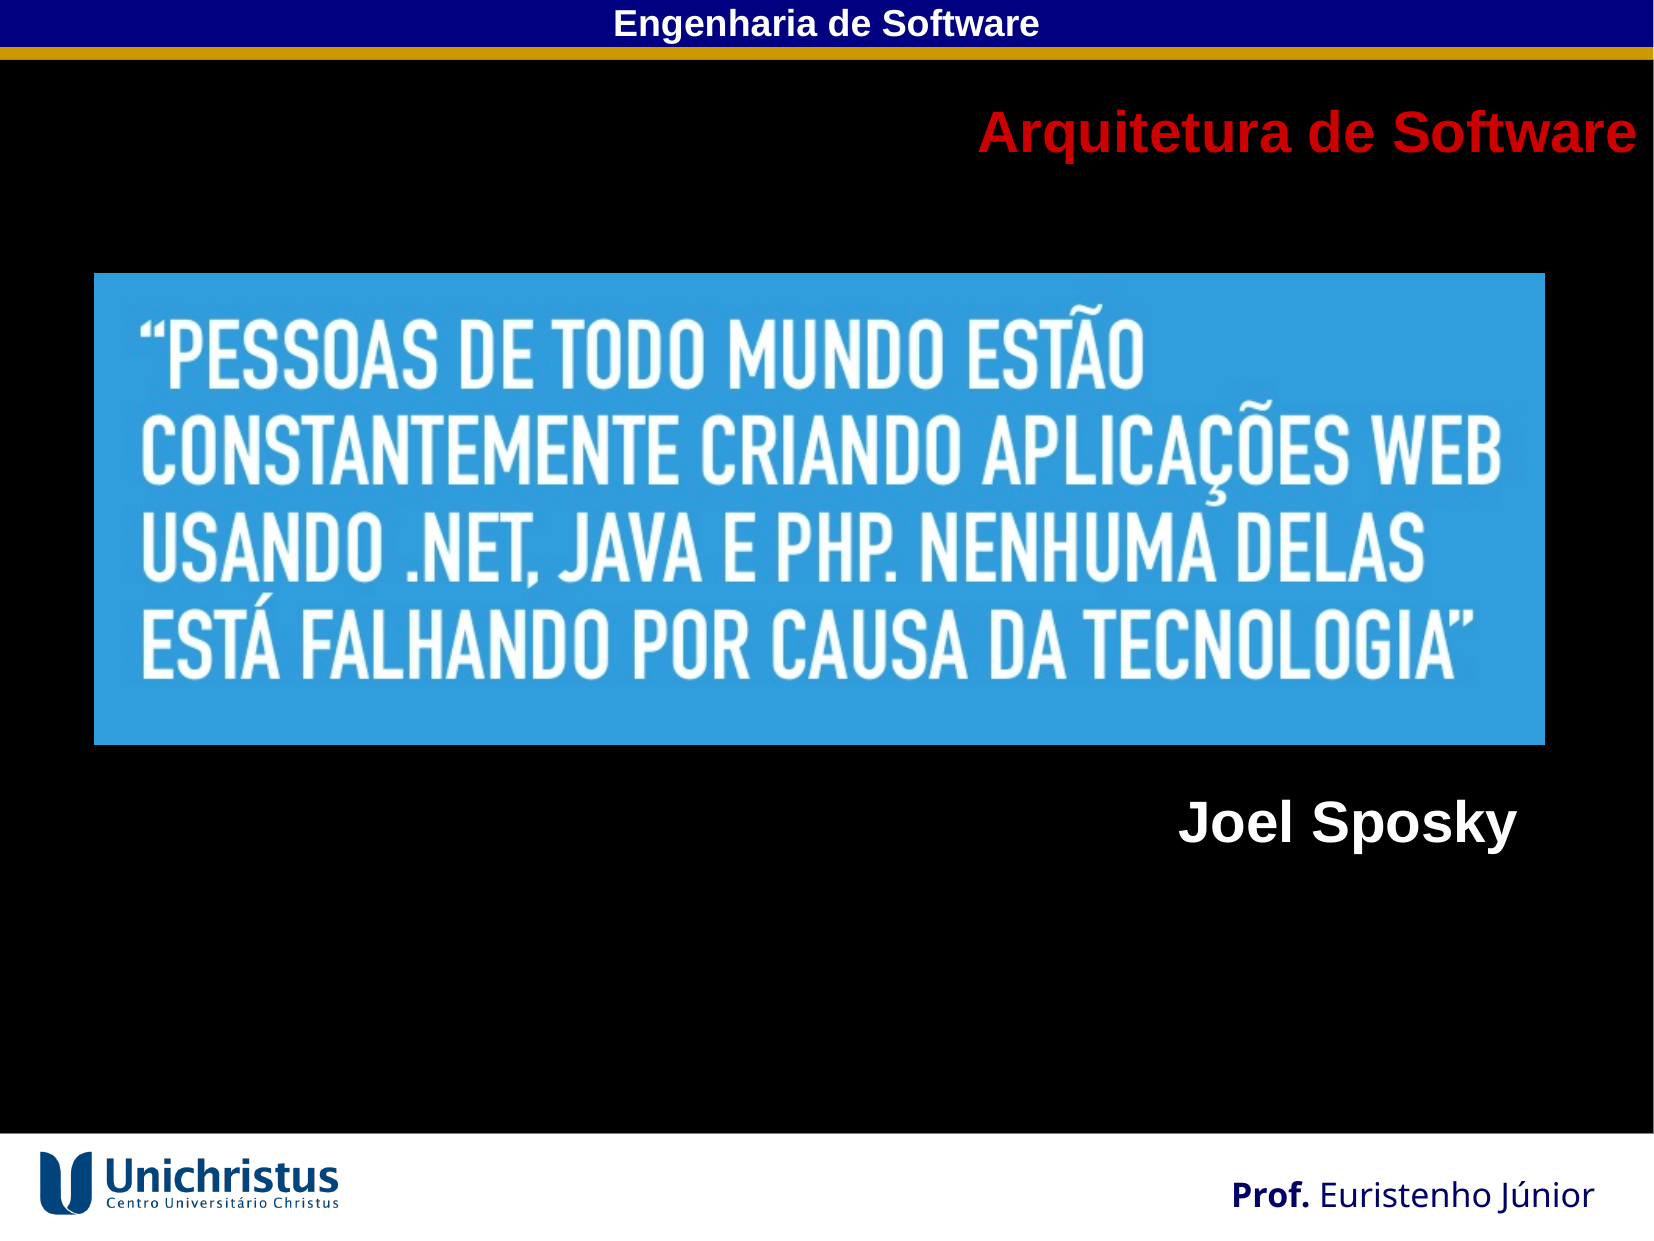

Engenharia de Software
Arquitetura de Software
Joel Sposky
Prof. Euristenho Júnior